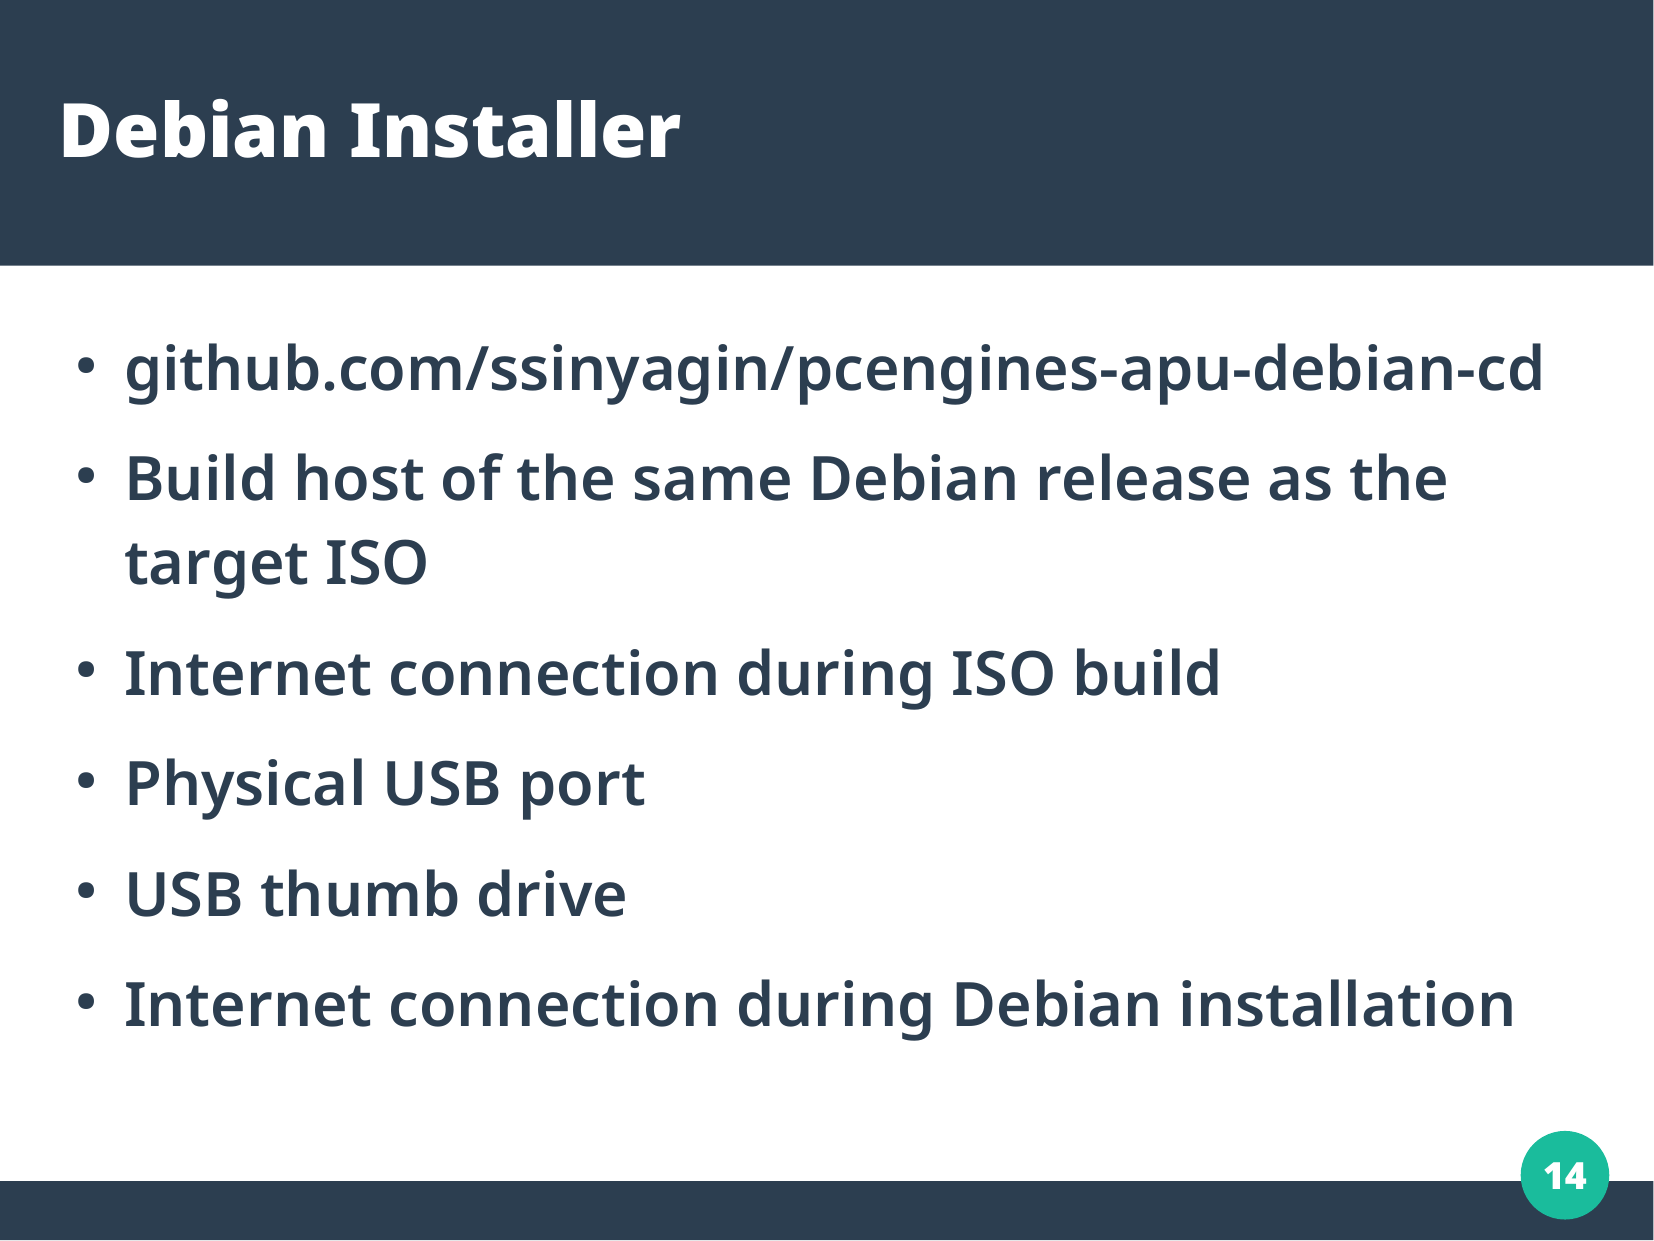

# Debian Installer
github.com/ssinyagin/pcengines-apu-debian-cd
Build host of the same Debian release as the target ISO
Internet connection during ISO build
Physical USB port
USB thumb drive
Internet connection during Debian installation
14